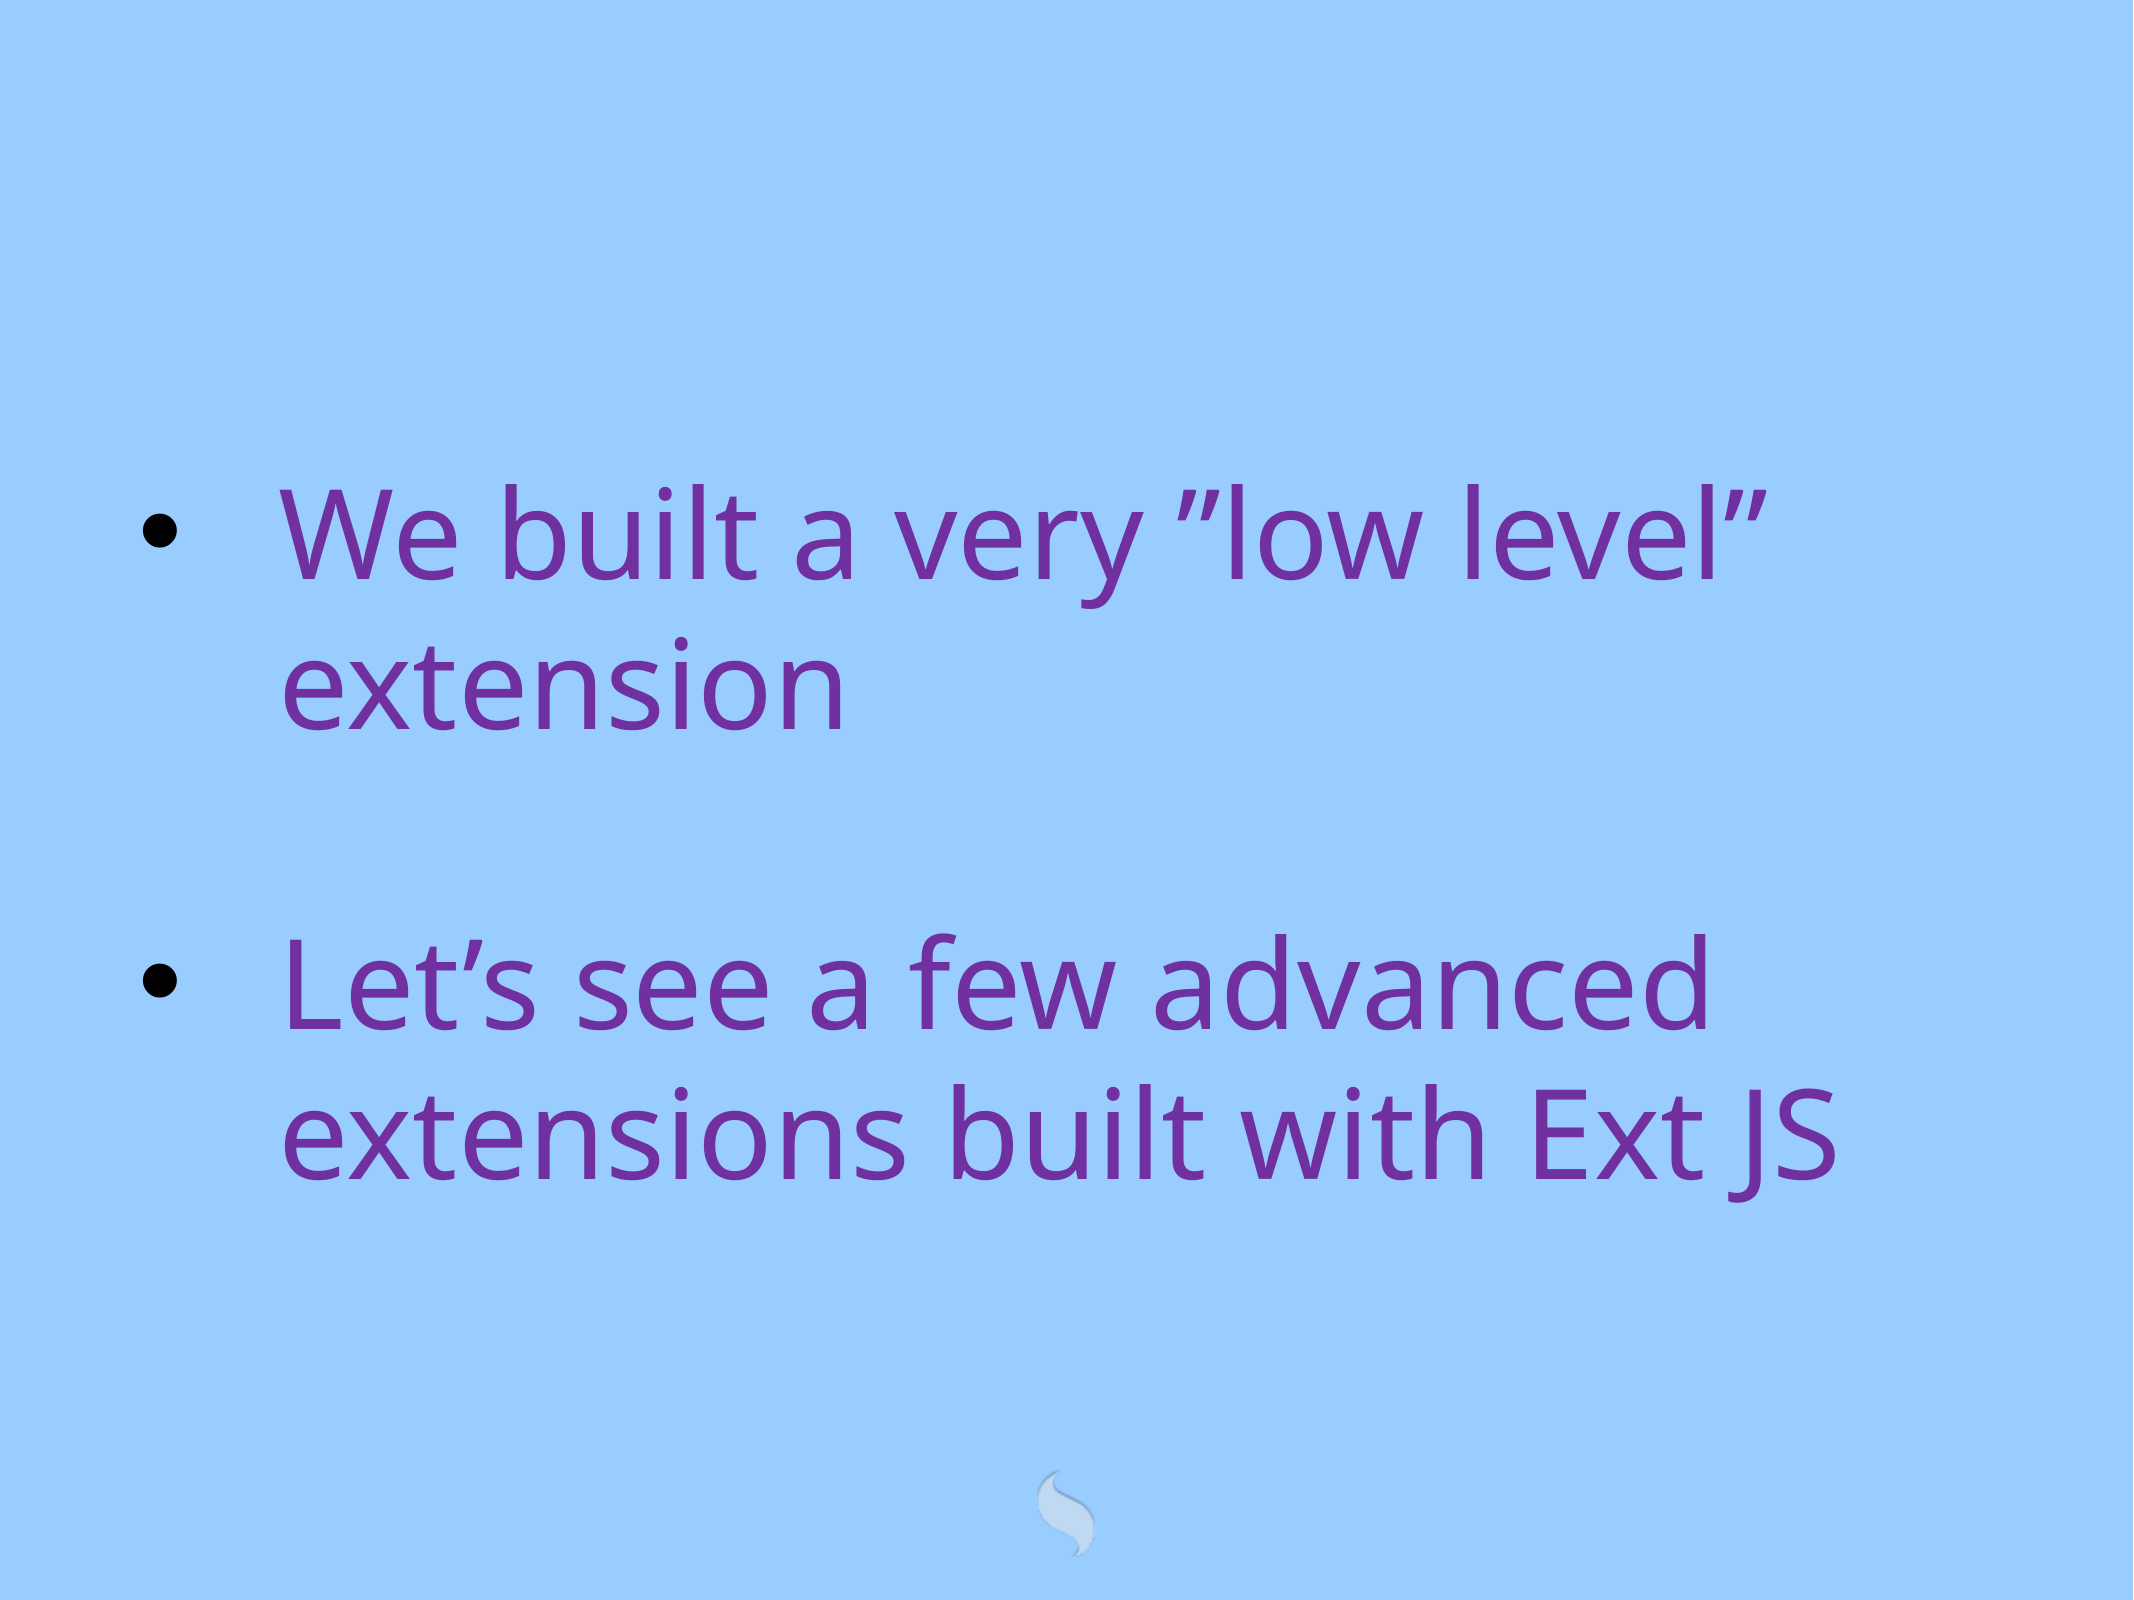

We built a very ”low level” extension
Let’s see a few advanced extensions built with Ext JS